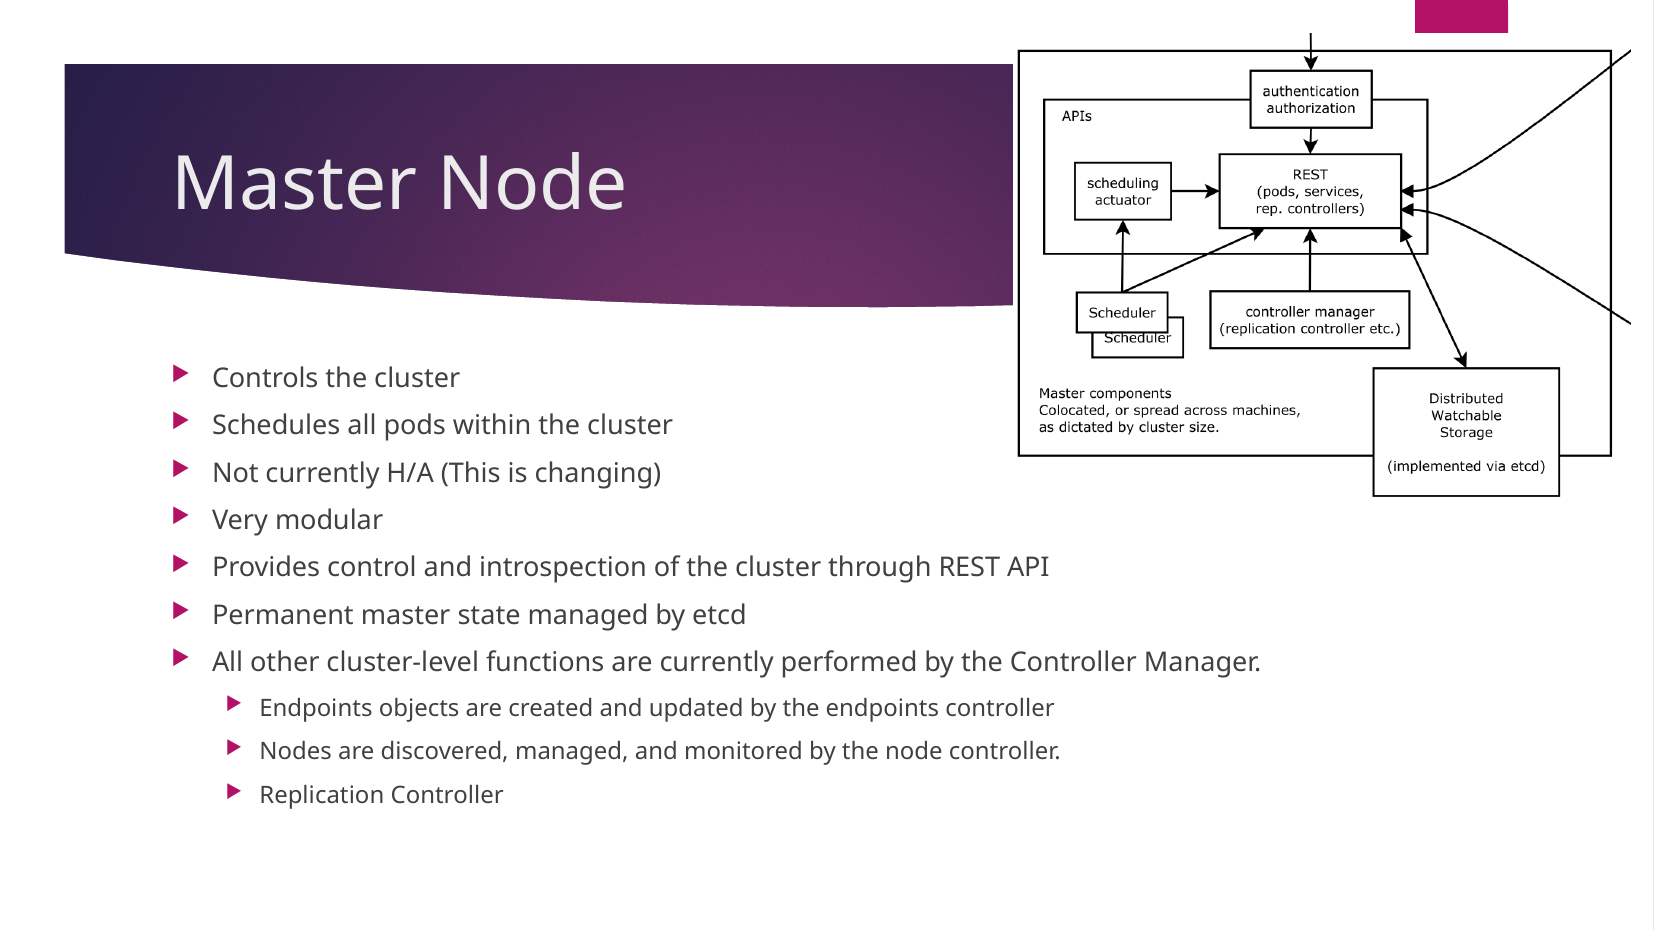

# Master Node
Controls the cluster
Schedules all pods within the cluster
Not currently H/A (This is changing)
Very modular
Provides control and introspection of the cluster through REST API
Permanent master state managed by etcd
All other cluster-level functions are currently performed by the Controller Manager.
Endpoints objects are created and updated by the endpoints controller
Nodes are discovered, managed, and monitored by the node controller.
Replication Controller